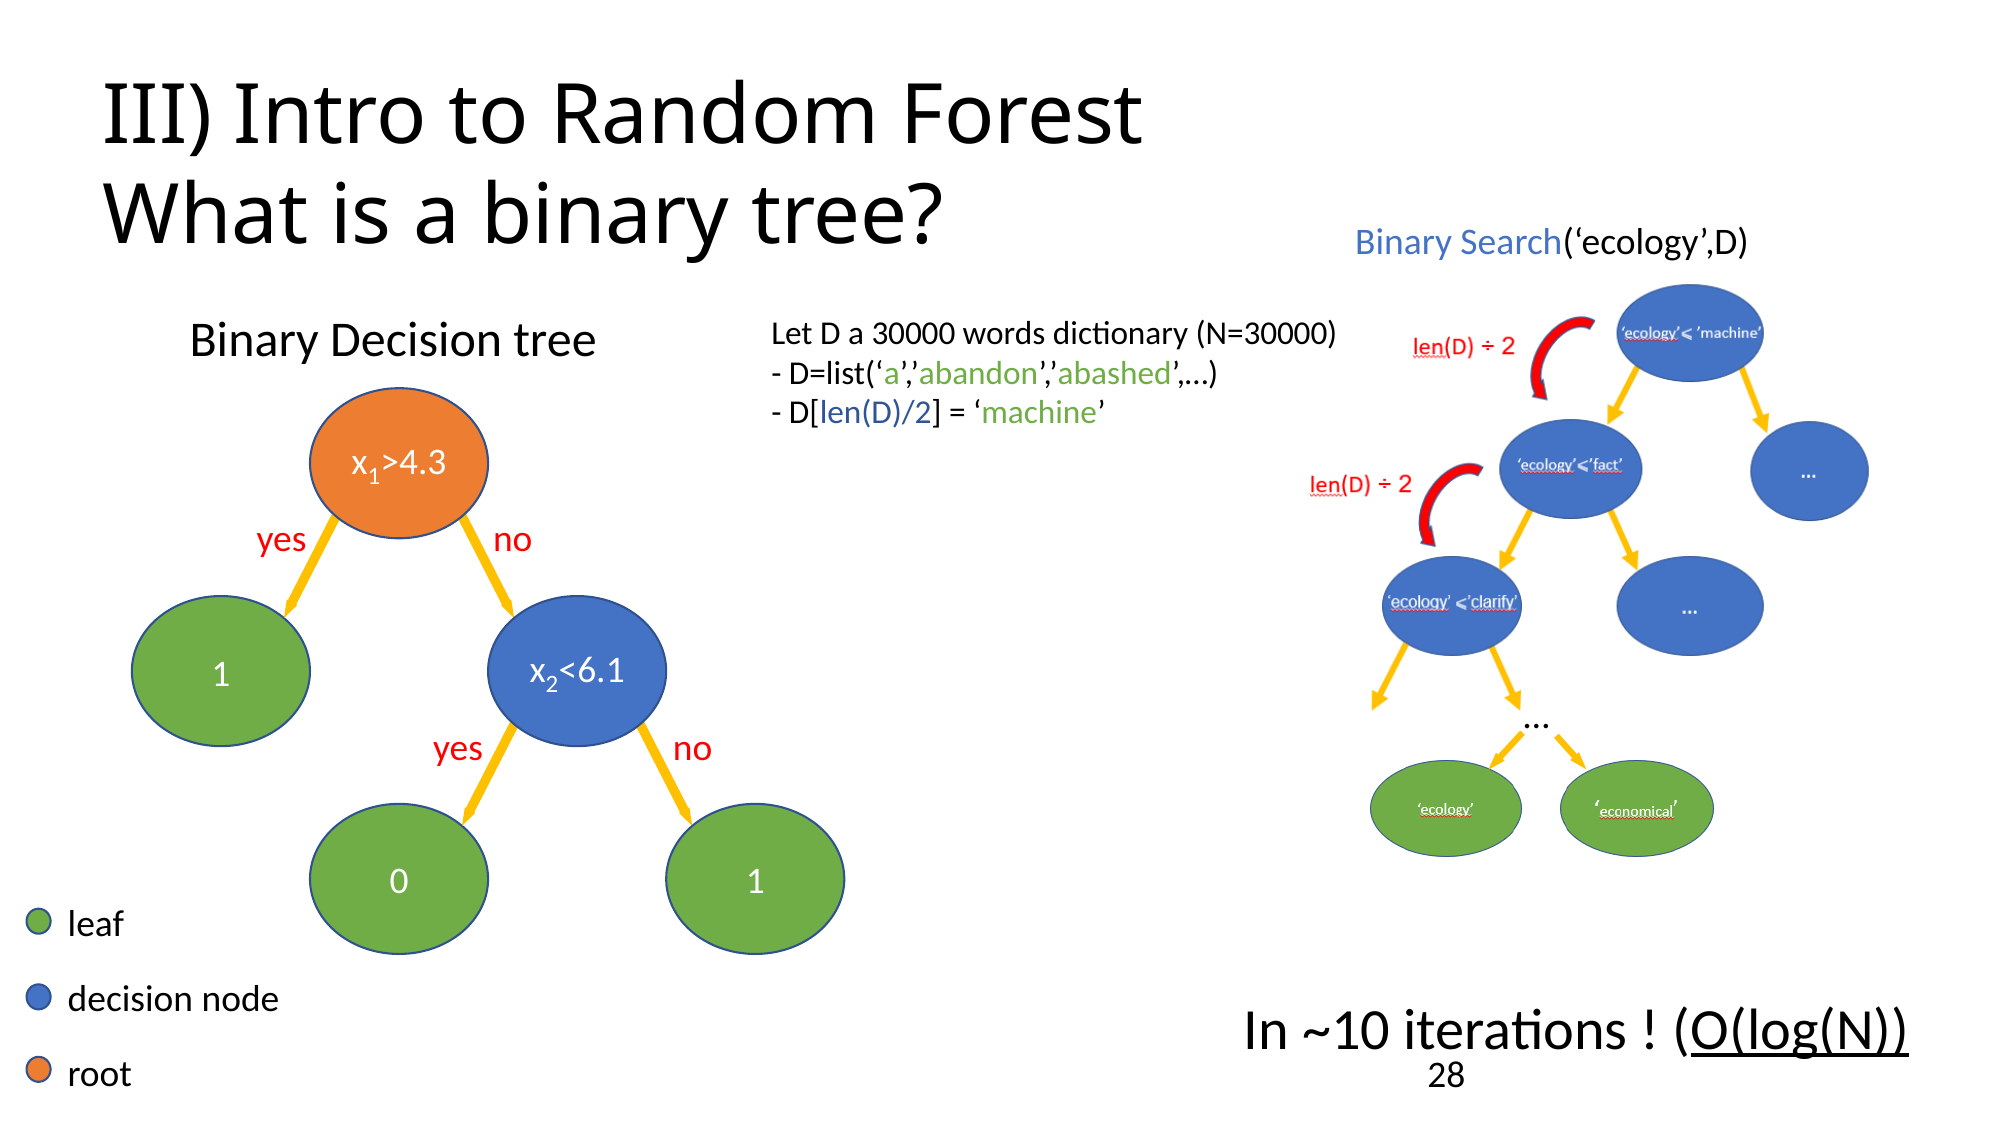

III) Intro to Random Forest
What is a binary tree?
Binary Search(‘ecology’,D)
Binary Decision tree
Let D a 30000 words dictionary (N=30000)
- D=list(‘a’,’abandon’,’abashed’,…)
- D[len(D)/2] = ‘machine’
x1>4.3
no
yes
1
x2<6.1
…
yes
no
0
1
leaf
decision node
In ~10 iterations ! (O(log(N))
root
13